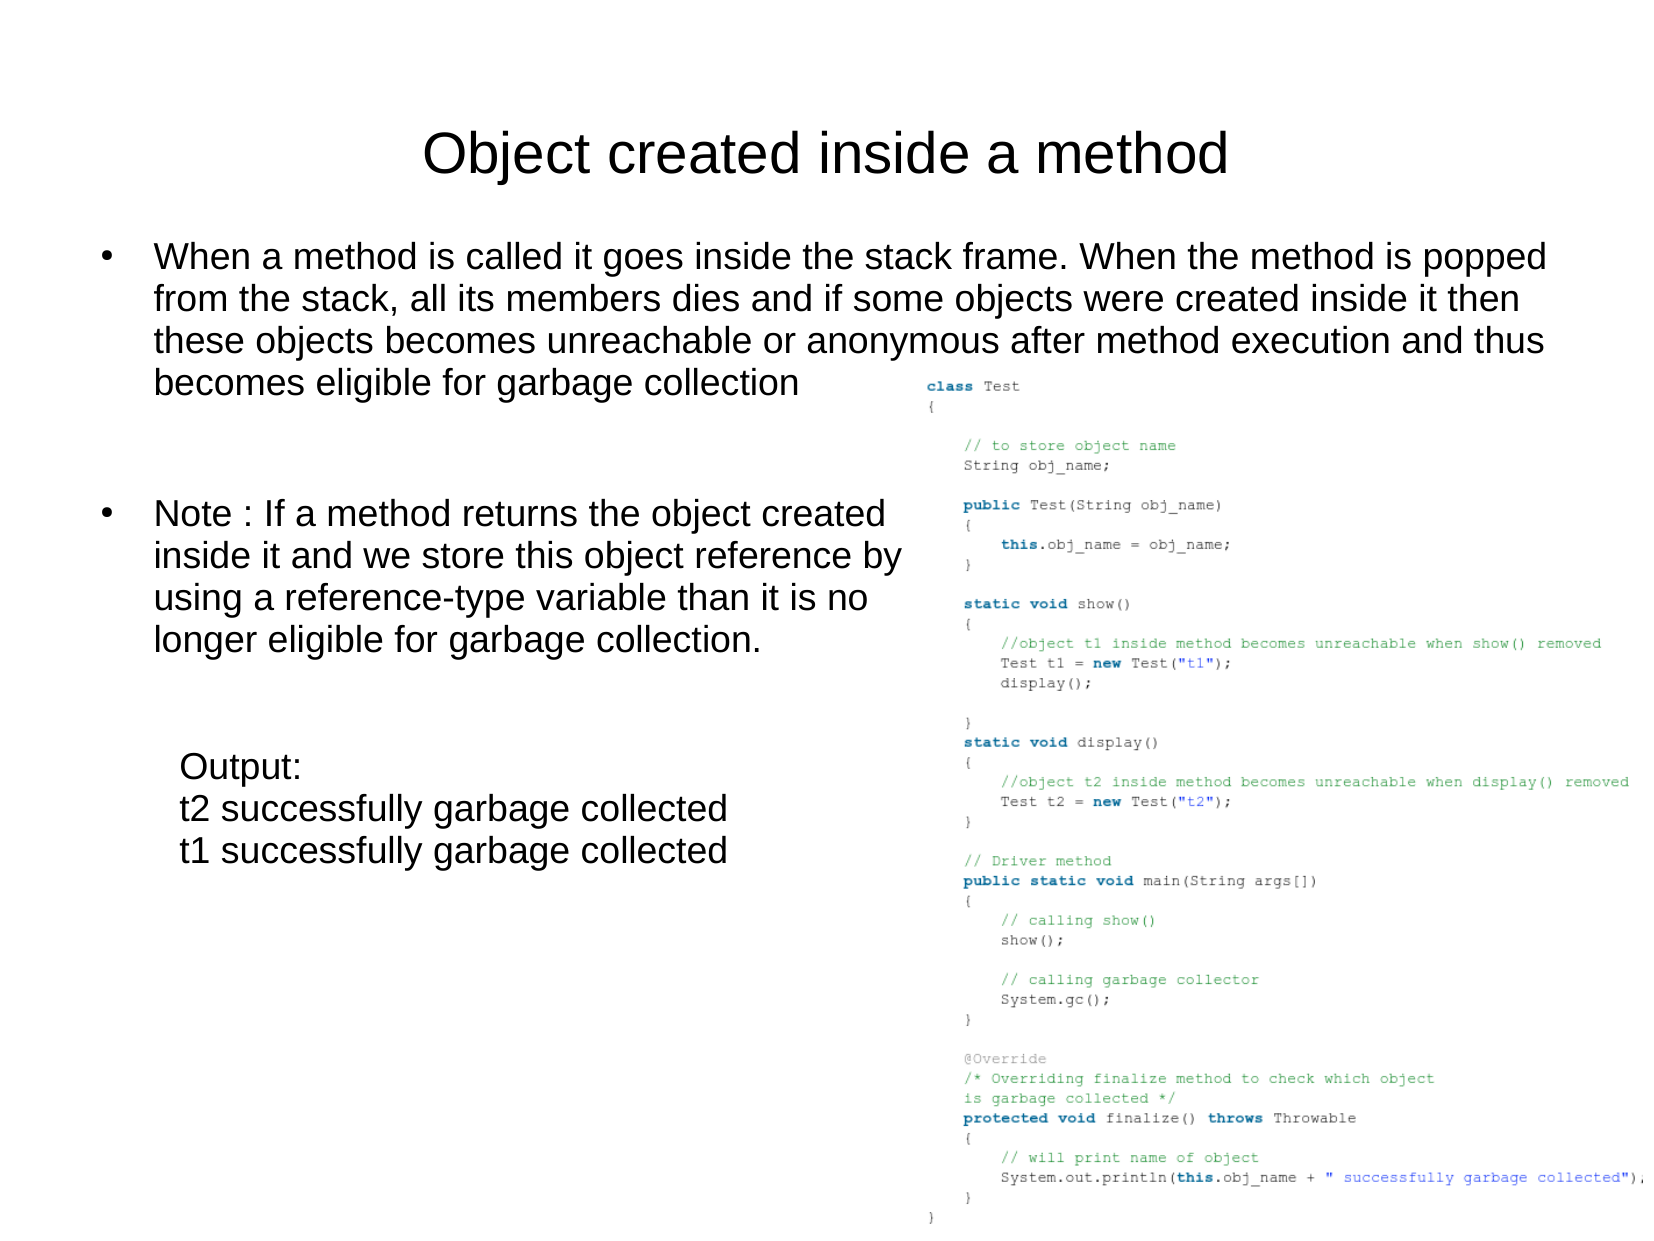

# Object created inside a method
When a method is called it goes inside the stack frame. When the method is popped from the stack, all its members dies and if some objects were created inside it then these objects becomes unreachable or anonymous after method execution and thus becomes eligible for garbage collection
Note : If a method returns the object created
inside it and we store this object reference by
using a reference-type variable than it is no
longer eligible for garbage collection.
Output:
t2 successfully garbage collected
t1 successfully garbage collected